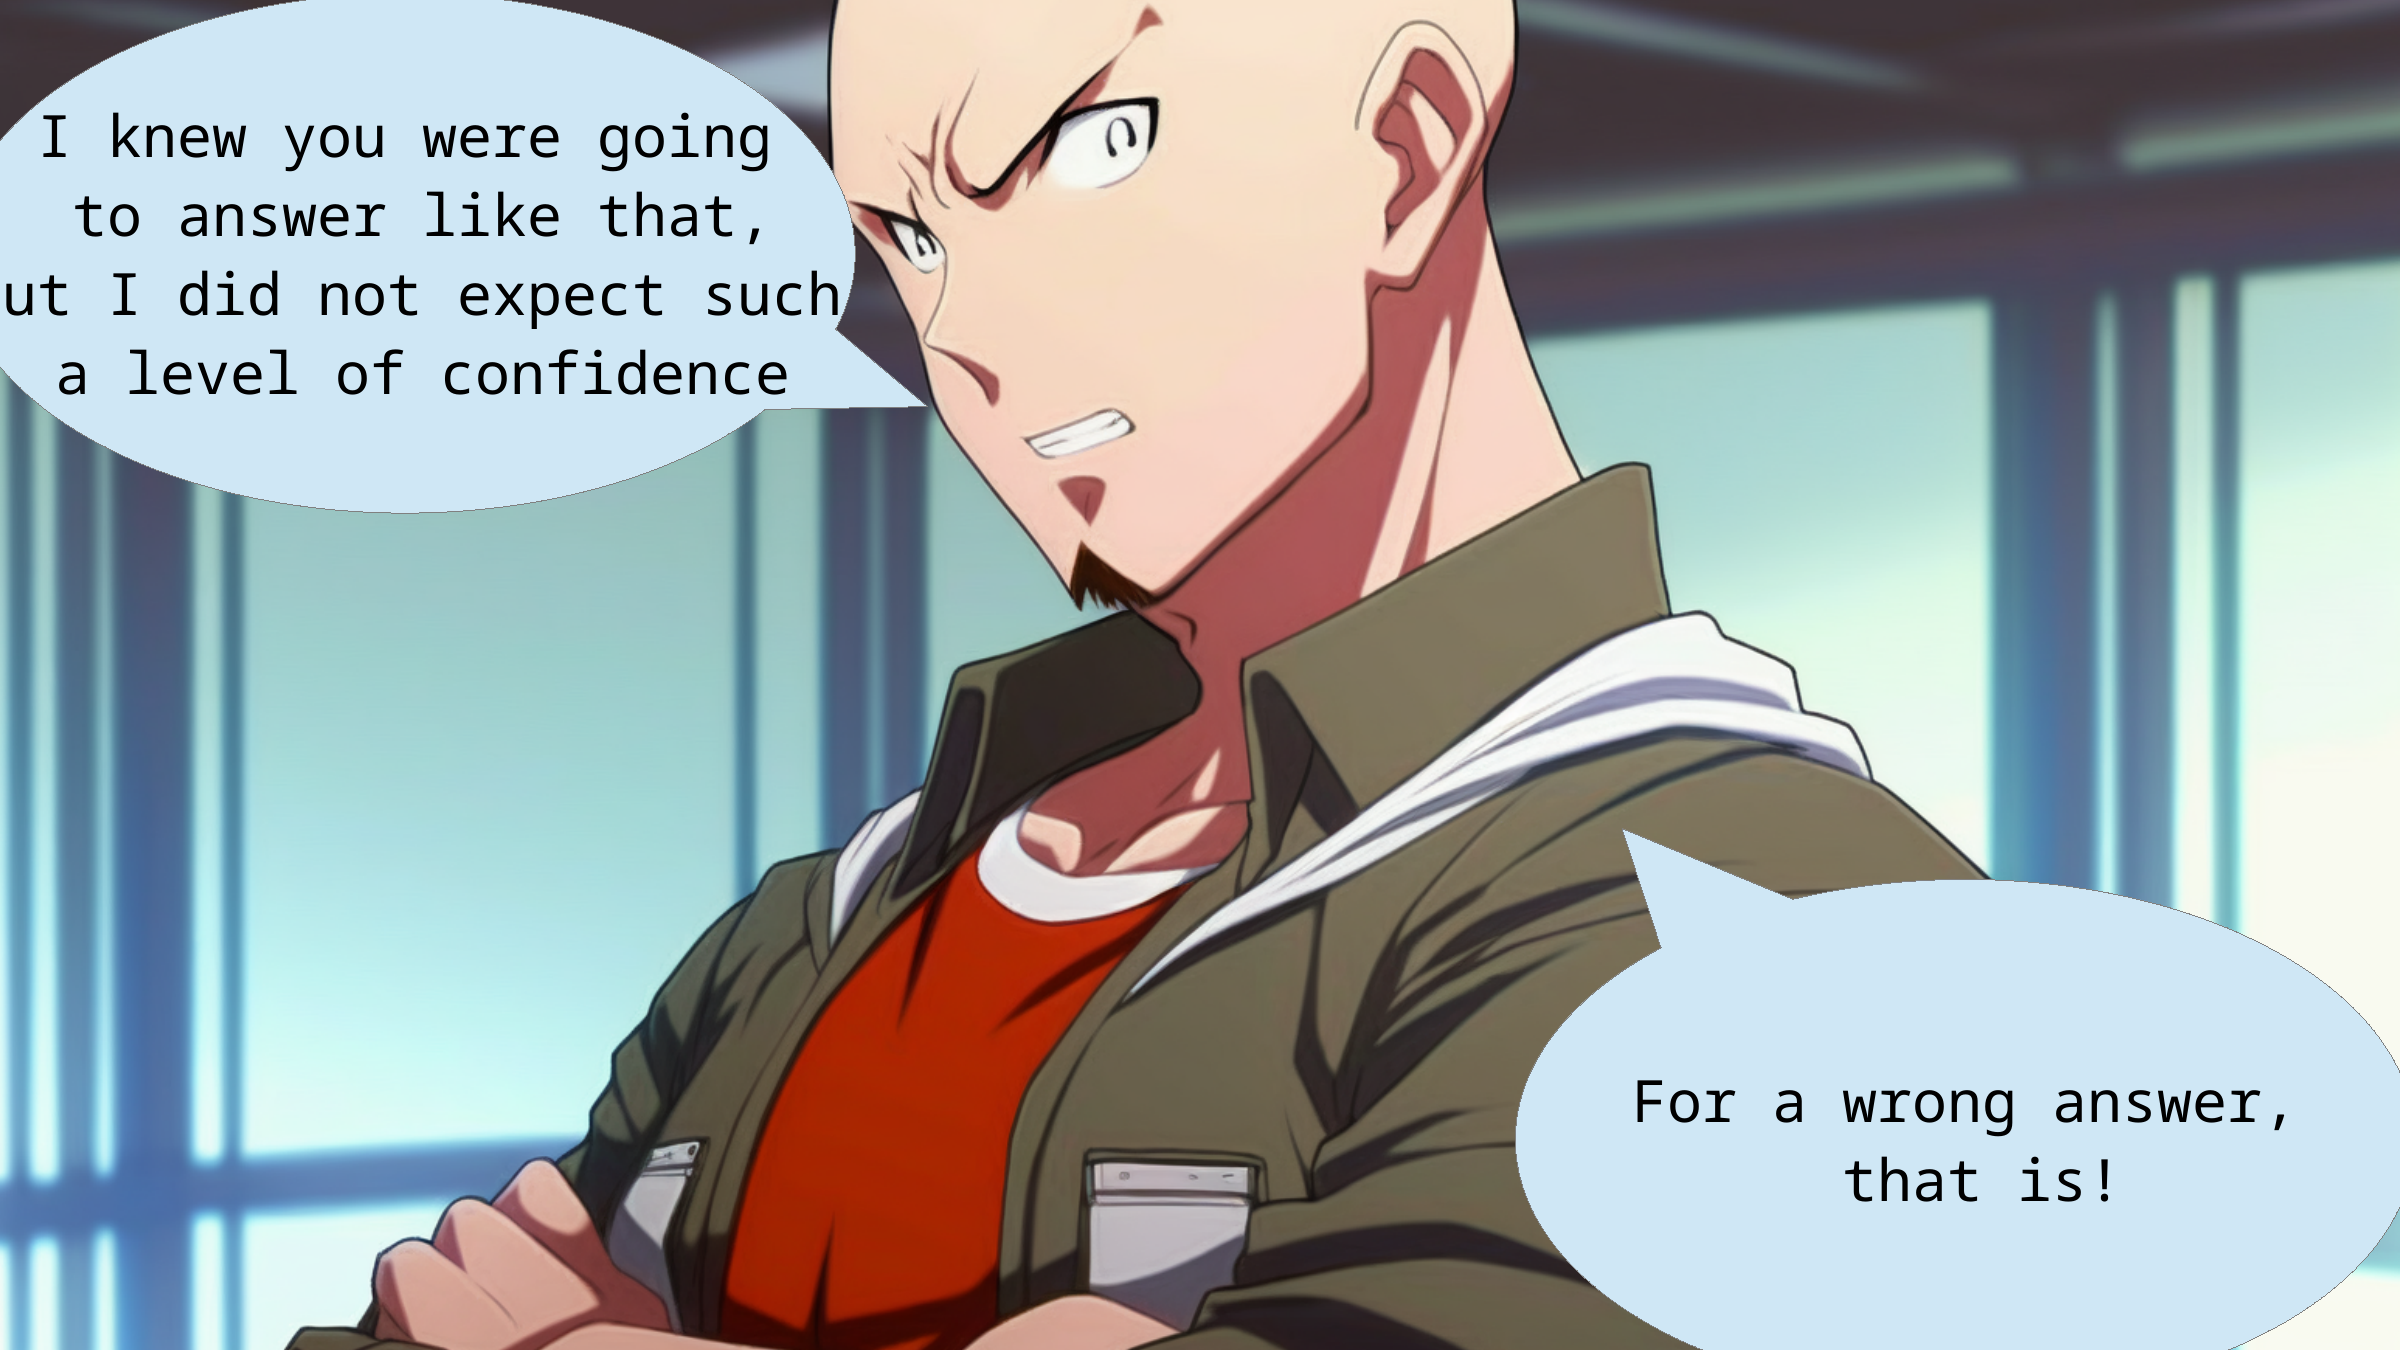

I knew you were going
 to answer like that,
but I did not expect such
 a level of confidence
For a wrong answer,
 that is!